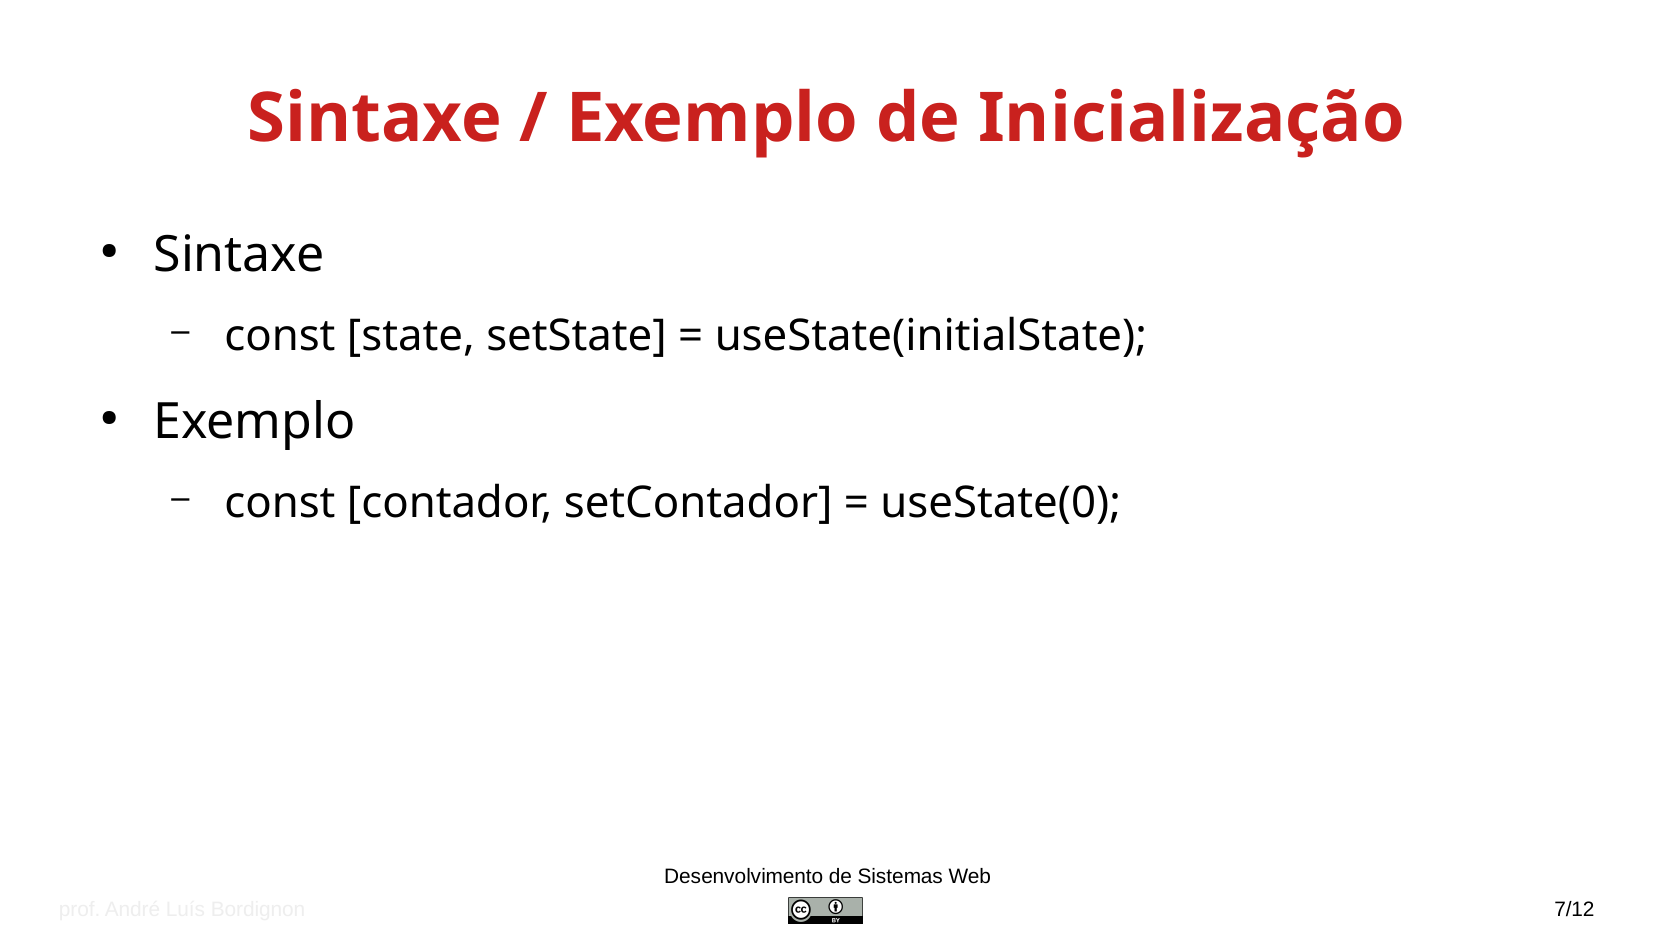

# Sintaxe / Exemplo de Inicialização
Sintaxe
const [state, setState] = useState(initialState);
Exemplo
const [contador, setContador] = useState(0);
prof. André Luís Bordignon
7